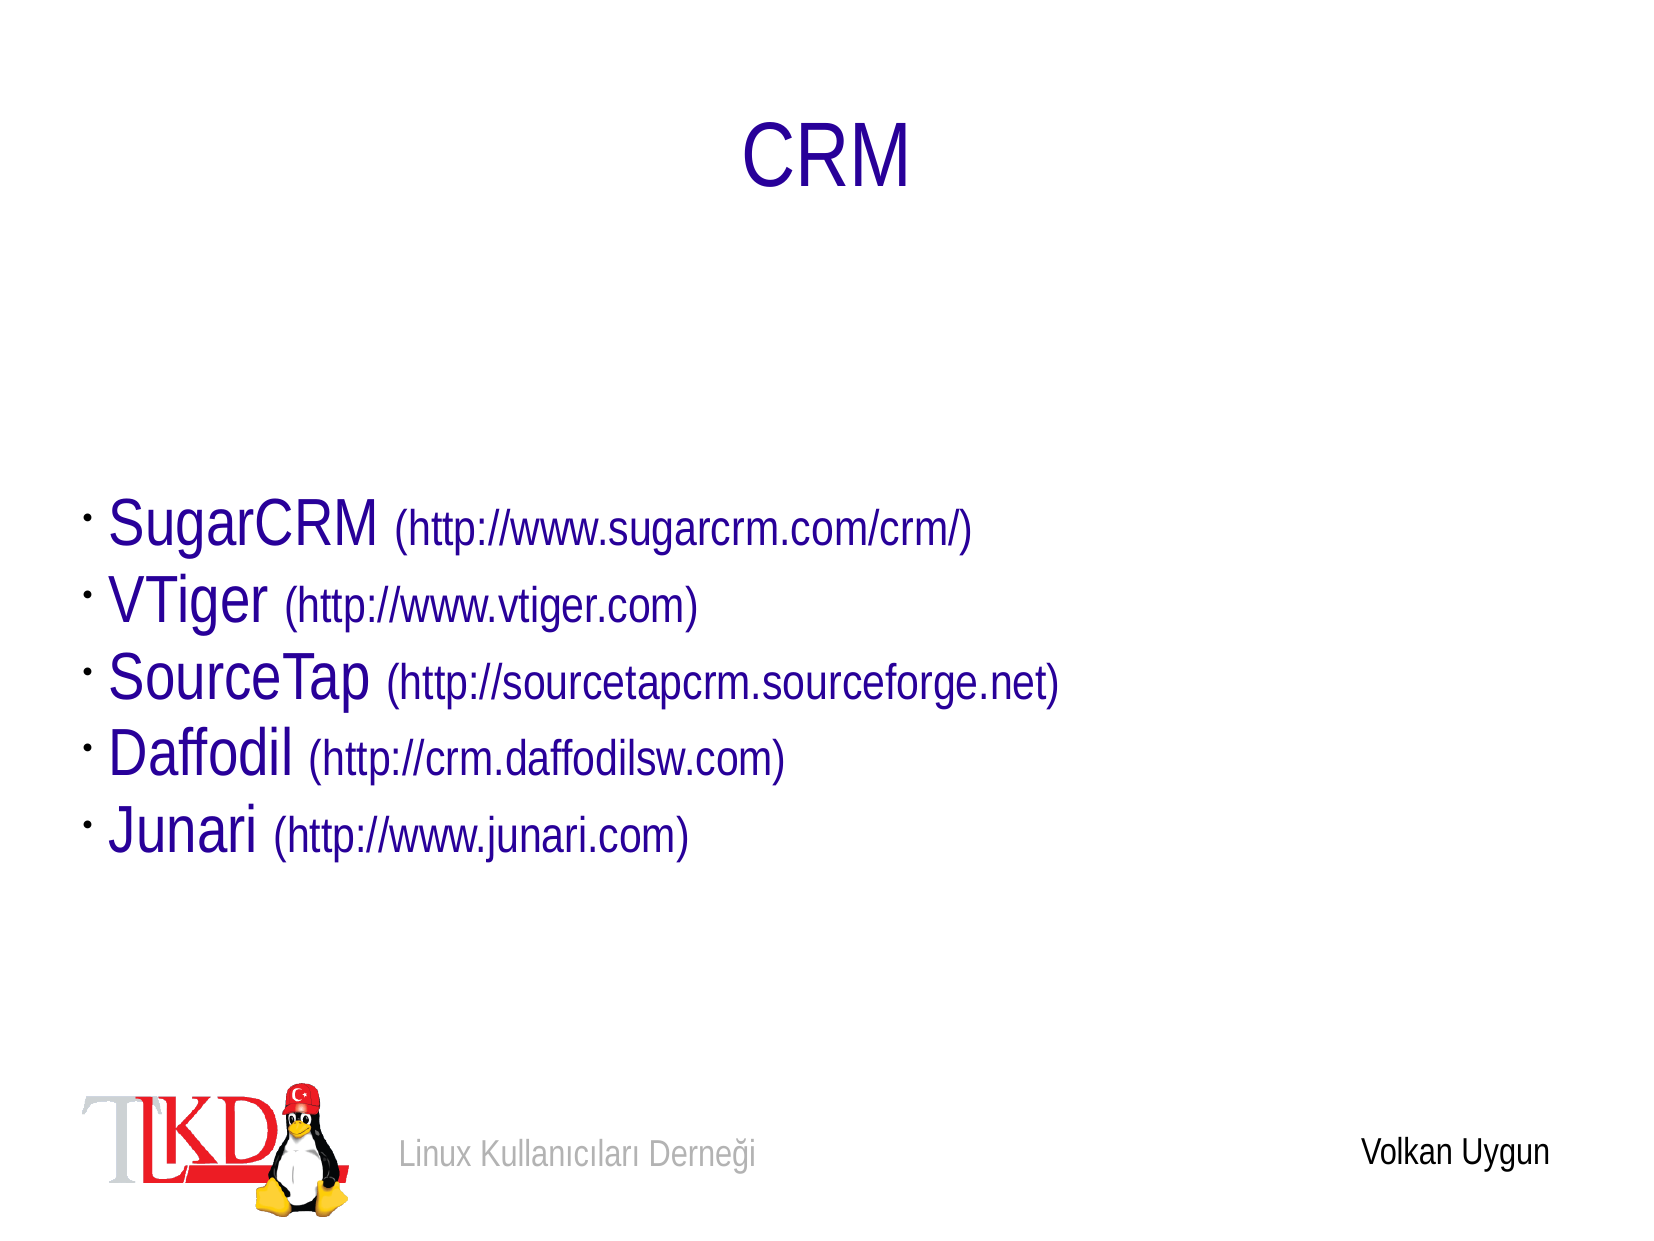

# CRM
 SugarCRM (http://www.sugarcrm.com/crm/)
 VTiger (http://www.vtiger.com)
 SourceTap (http://sourcetapcrm.sourceforge.net)
 Daffodil (http://crm.daffodilsw.com)
 Junari (http://www.junari.com)
Volkan Uygun
Linux Kullanıcıları Derneği